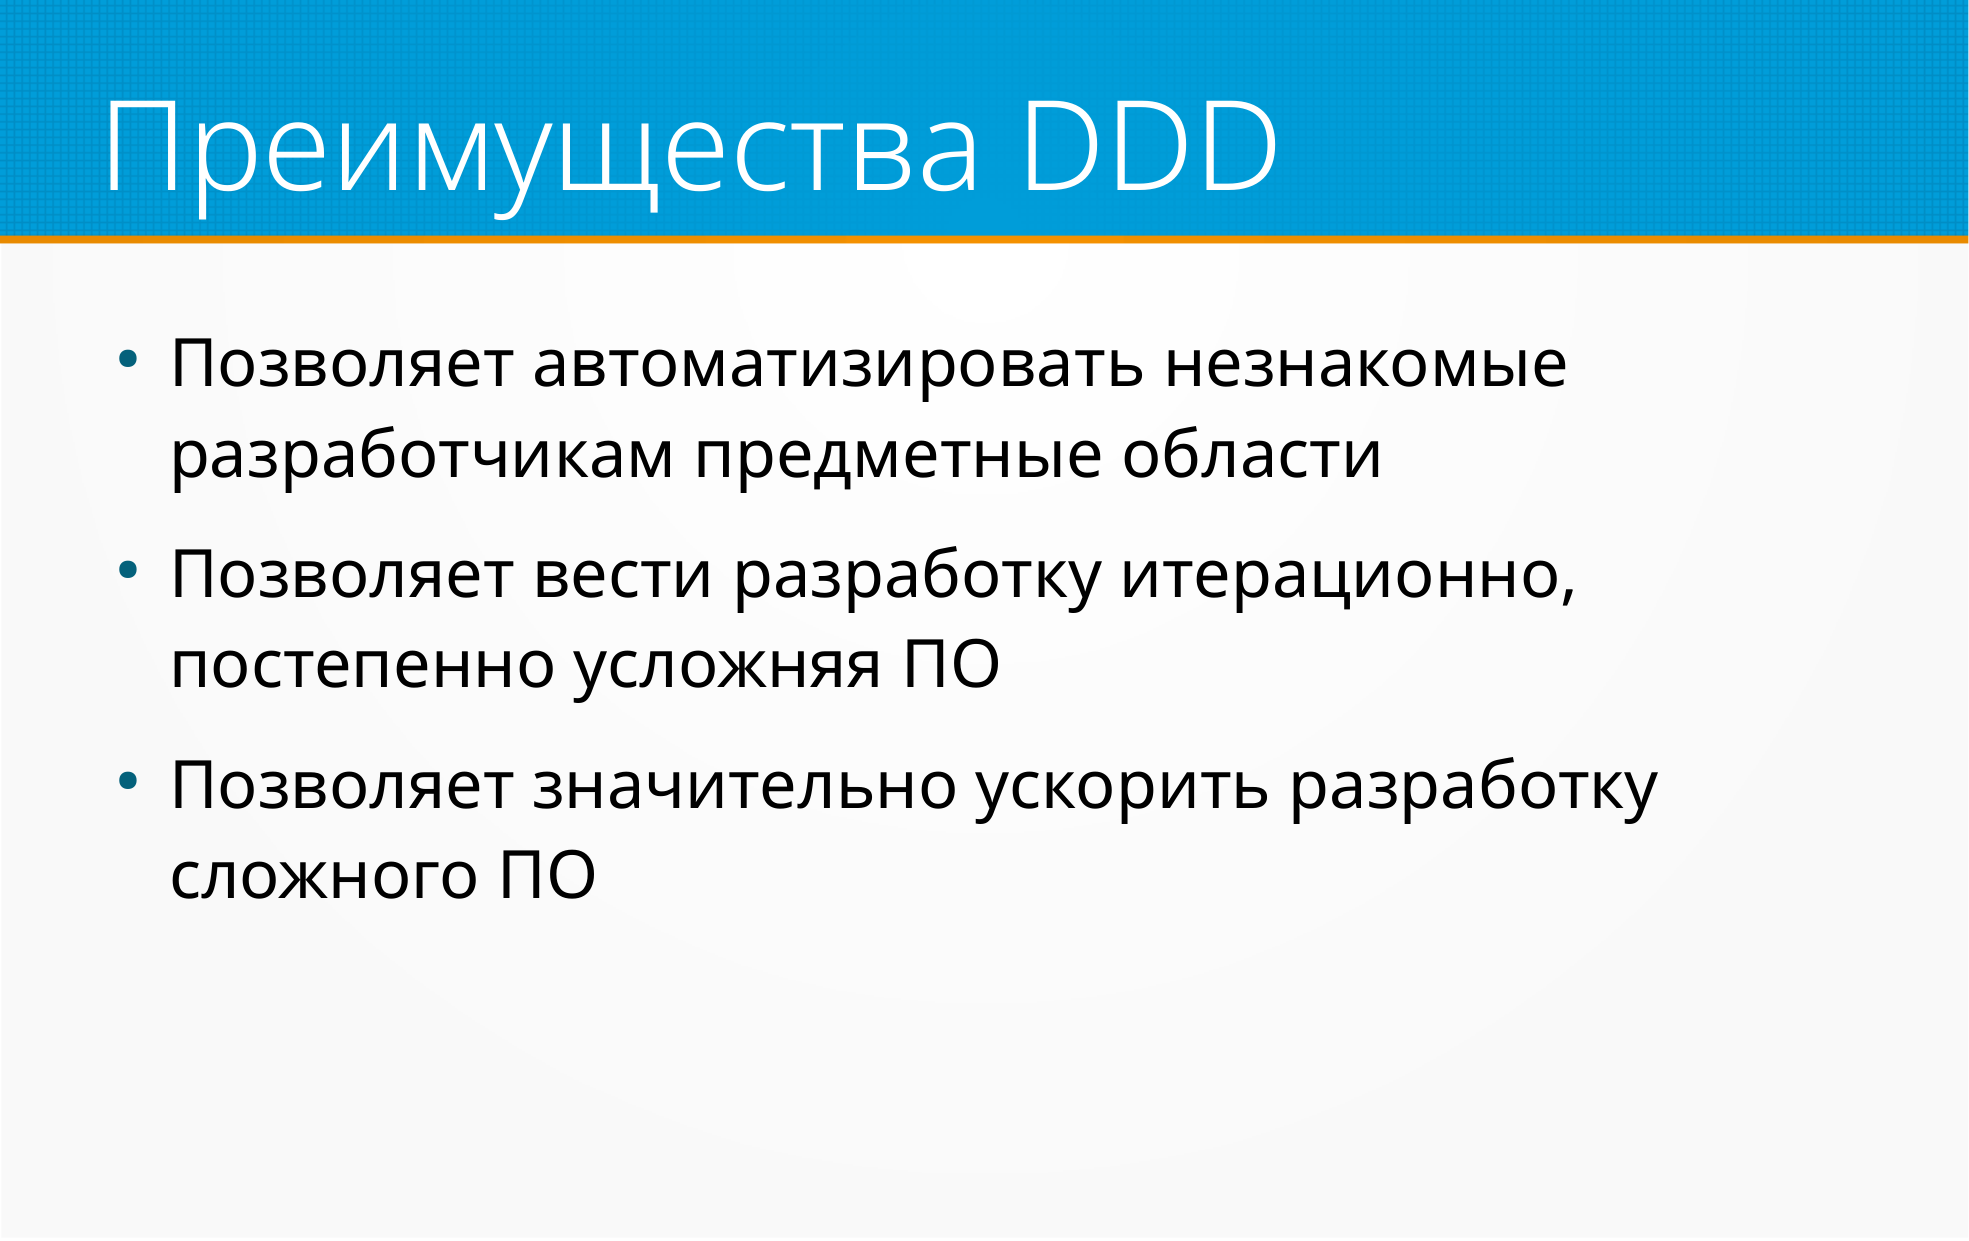

# Преимущества DDD
Позволяет автоматизировать незнакомые разработчикам предметные области
Позволяет вести разработку итерационно, постепенно усложняя ПО
Позволяет значительно ускорить разработку сложного ПО